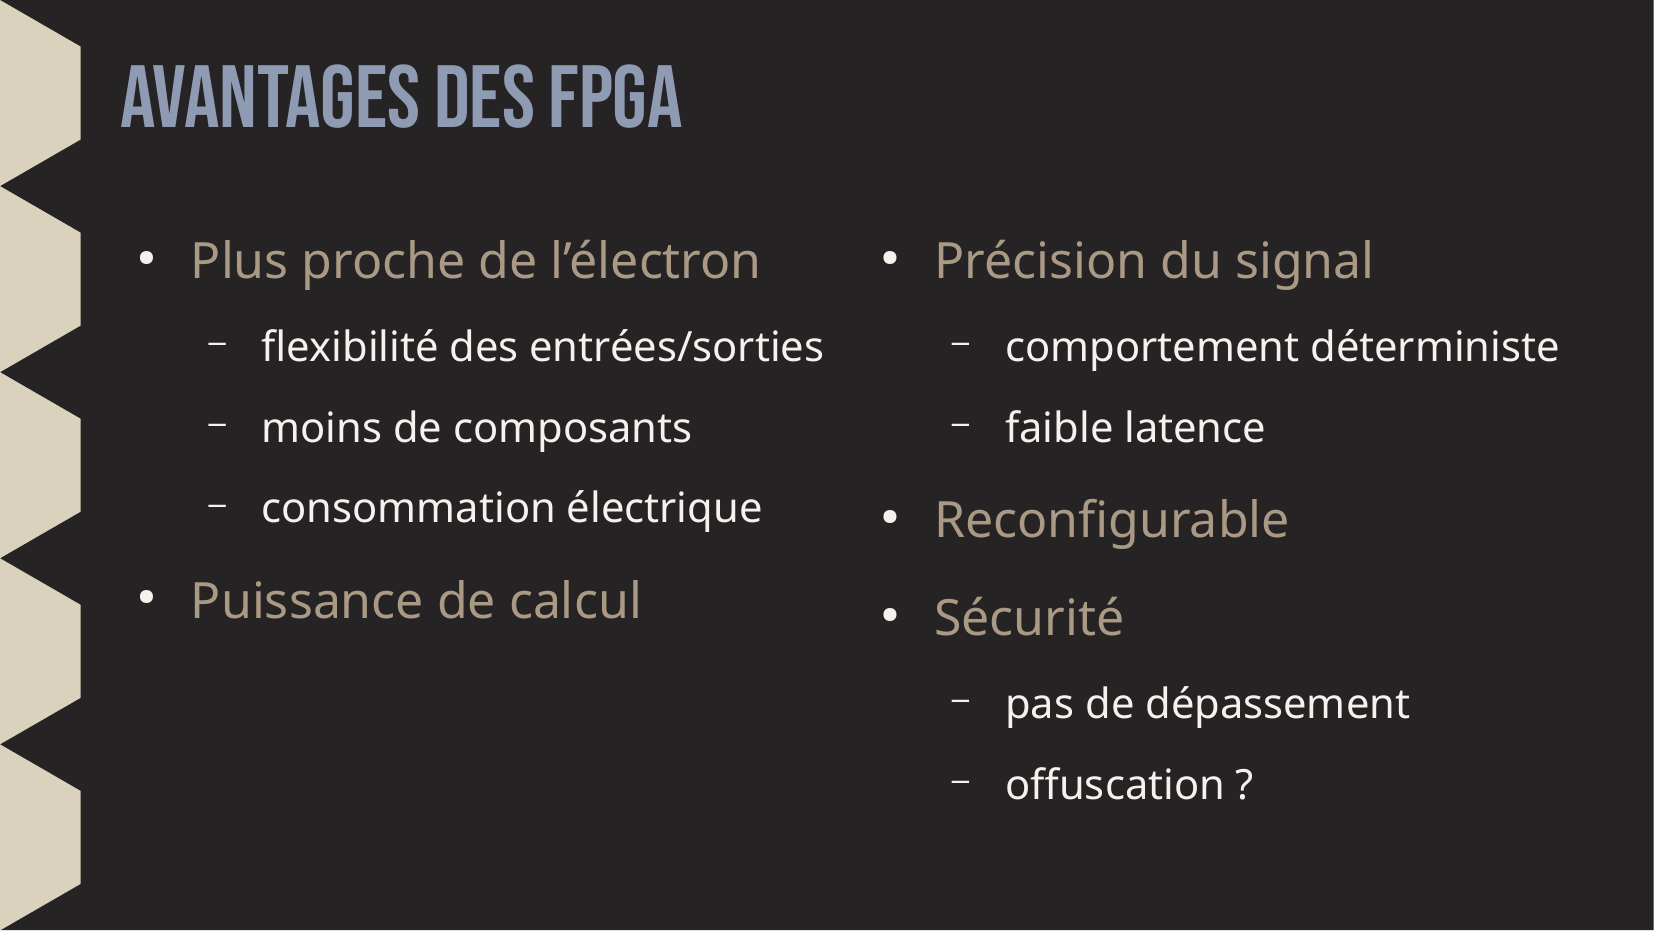

# Avantages des FPGA
Plus proche de l’électron
flexibilité des entrées/sorties
moins de composants
consommation électrique
Puissance de calcul
Précision du signal
comportement déterministe
faible latence
Reconfigurable
Sécurité
pas de dépassement
offuscation ?